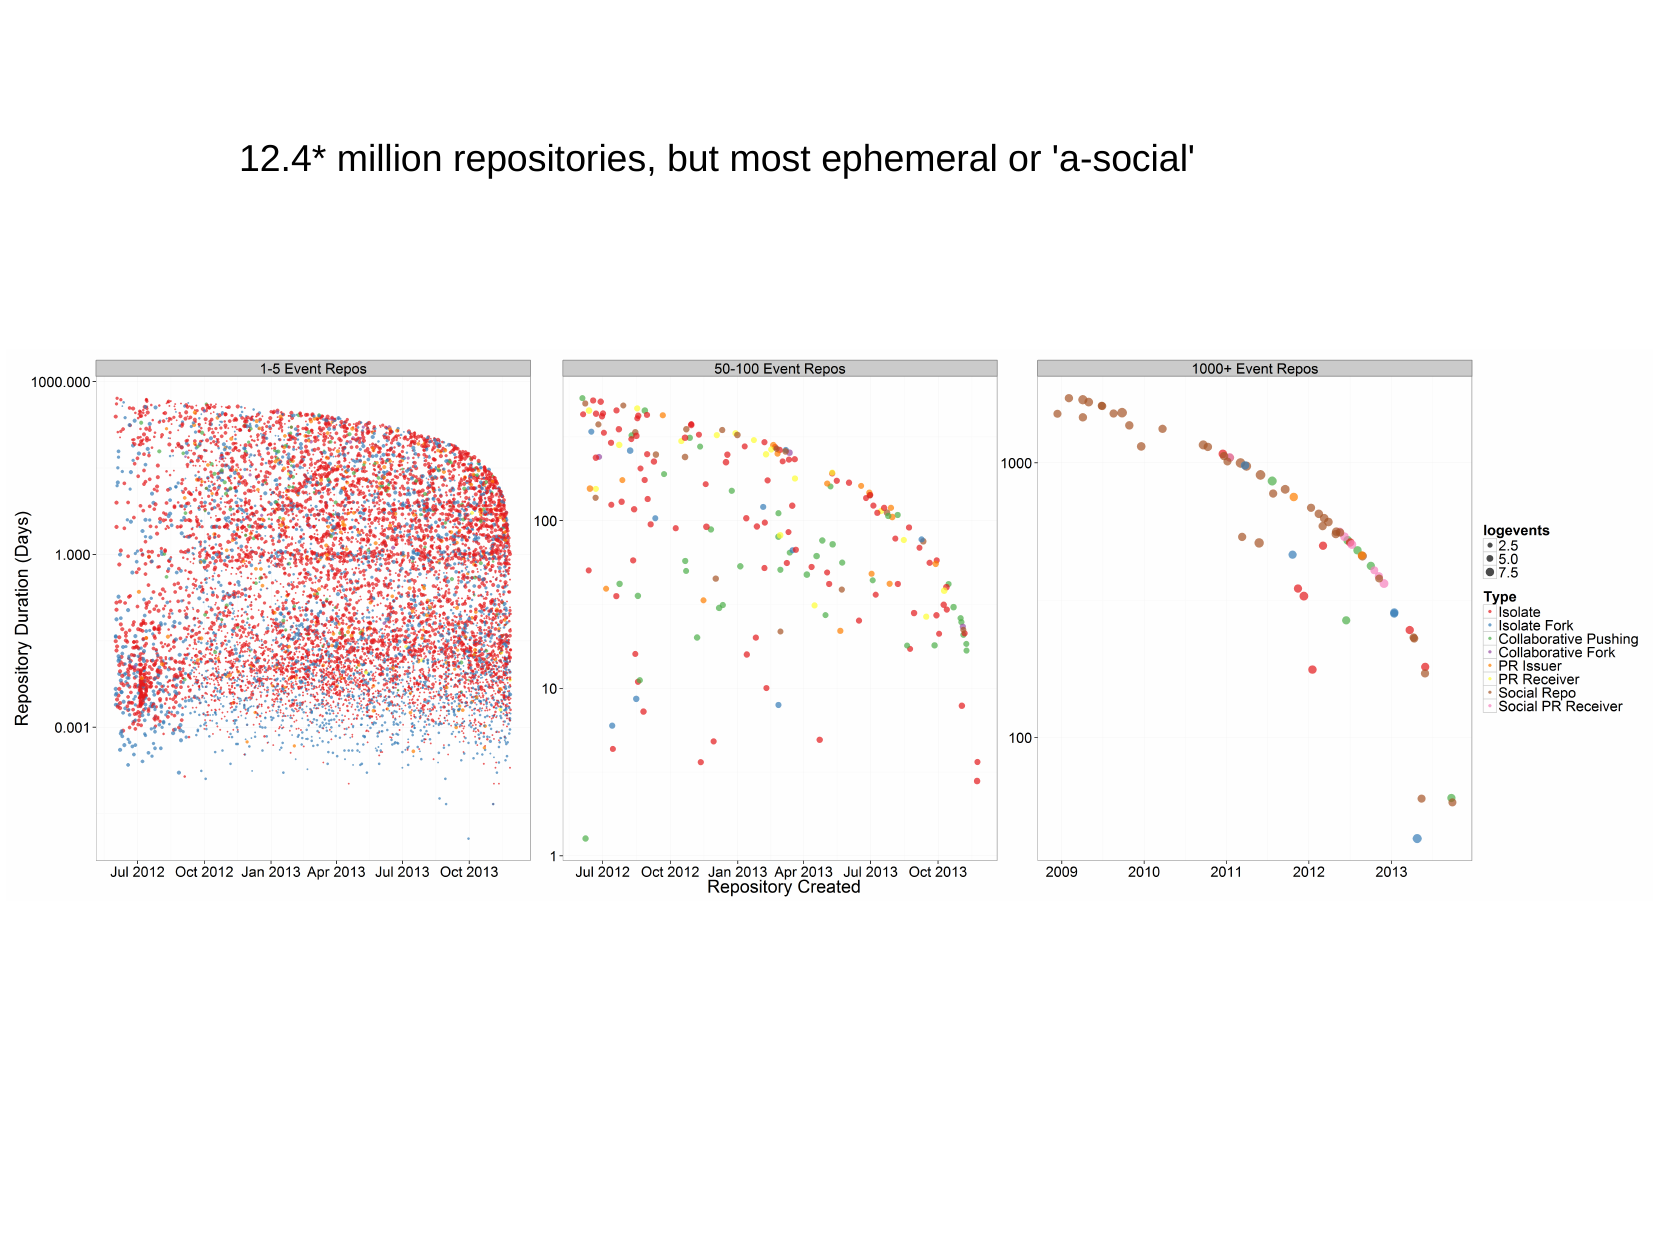

12.4* million repositories, but most ephemeral or 'a-social'